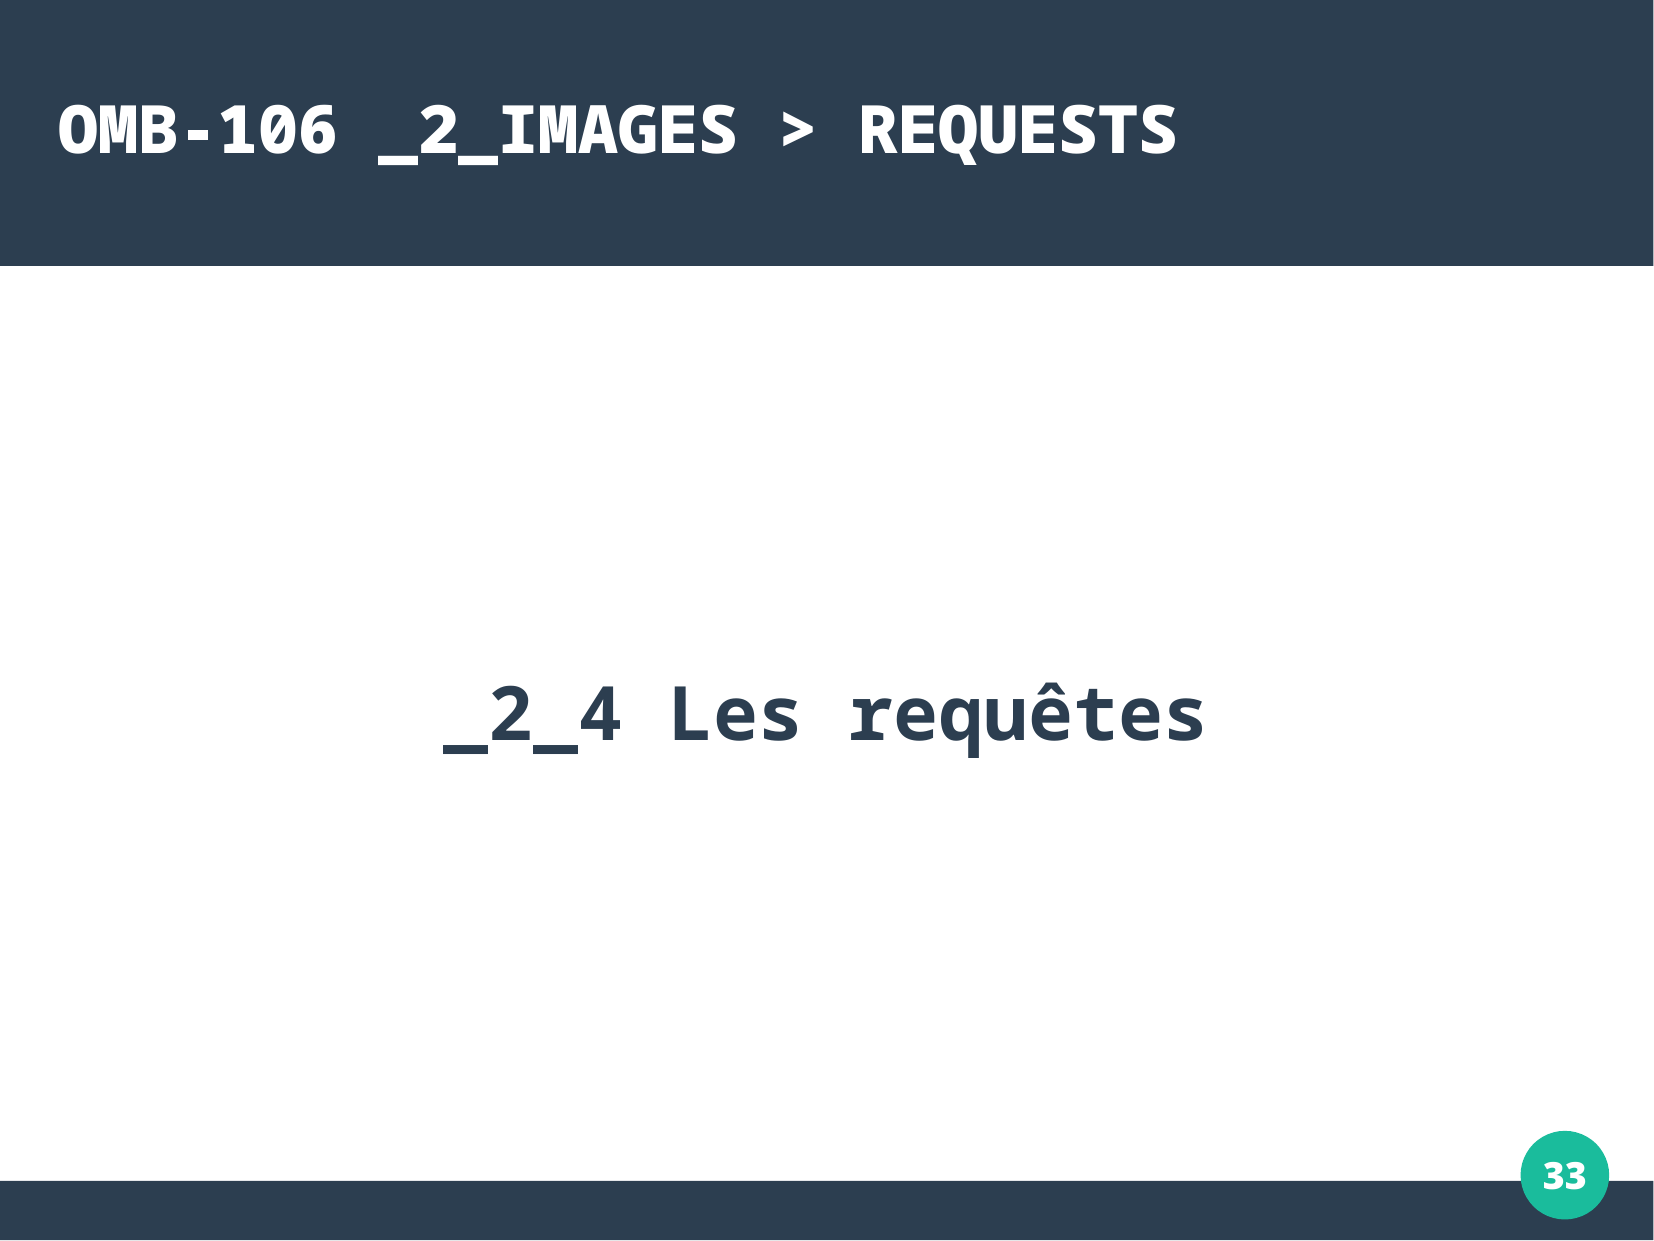

OMB-106 _2_IMAGES > REQUESTS
# _2_4 Les requêtes
33